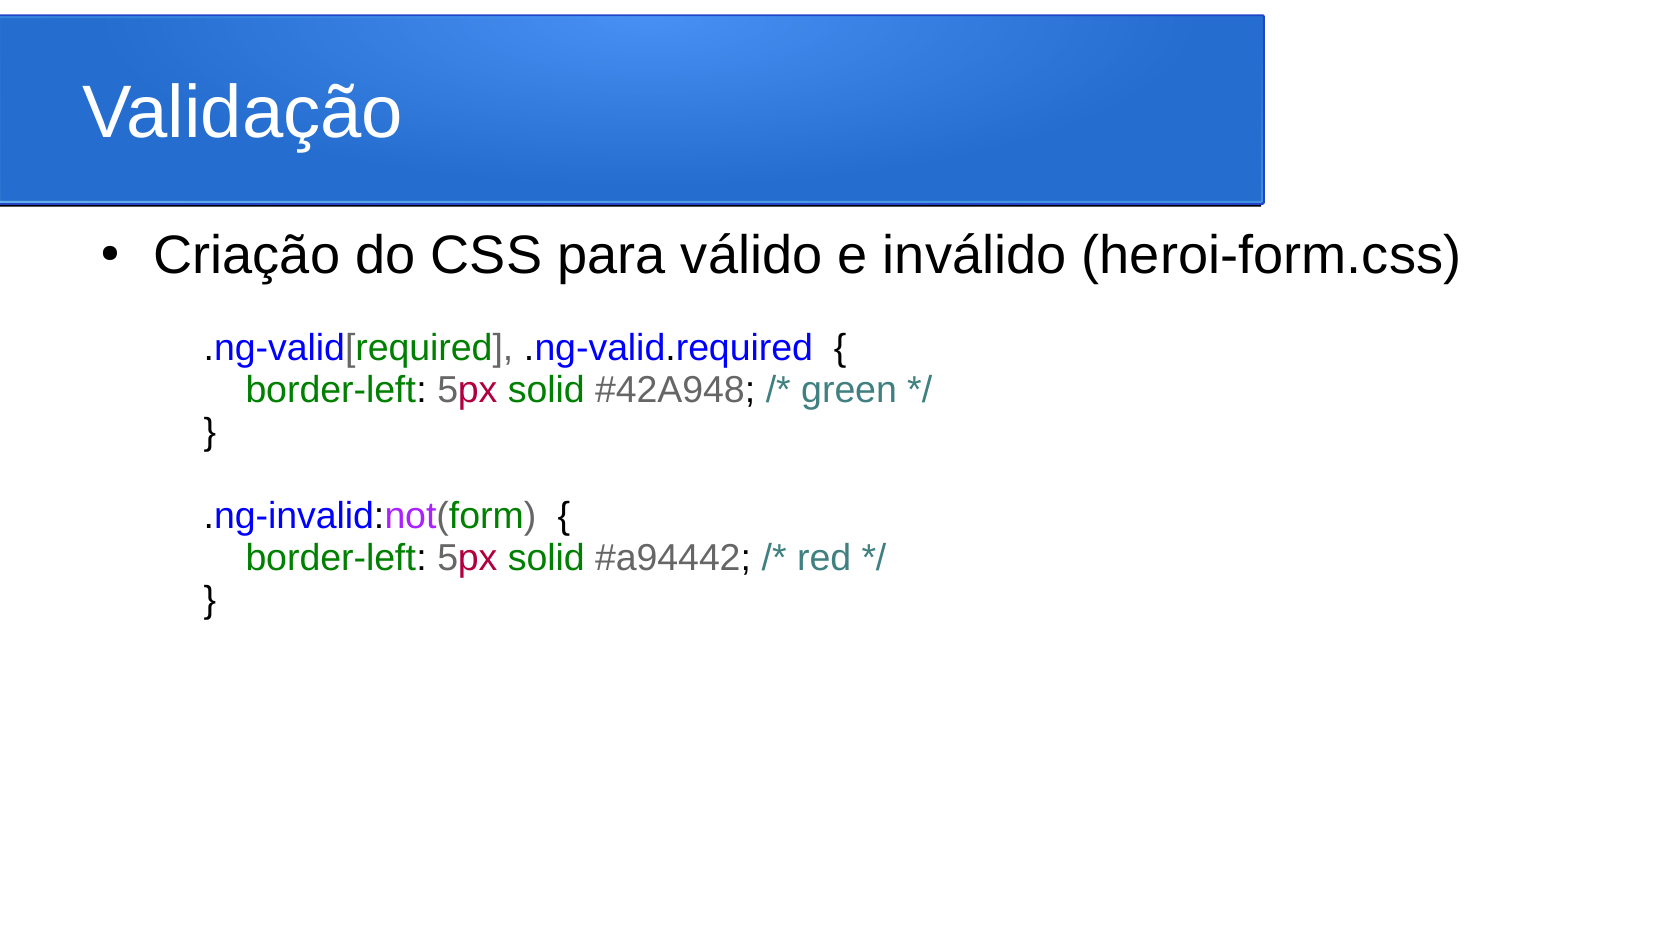

# Validação
Criação do CSS para válido e inválido (heroi-form.css)
.ng-valid[required], .ng-valid.required {
 border-left: 5px solid #42A948; /* green */
}
.ng-invalid:not(form) {
 border-left: 5px solid #a94442; /* red */
}